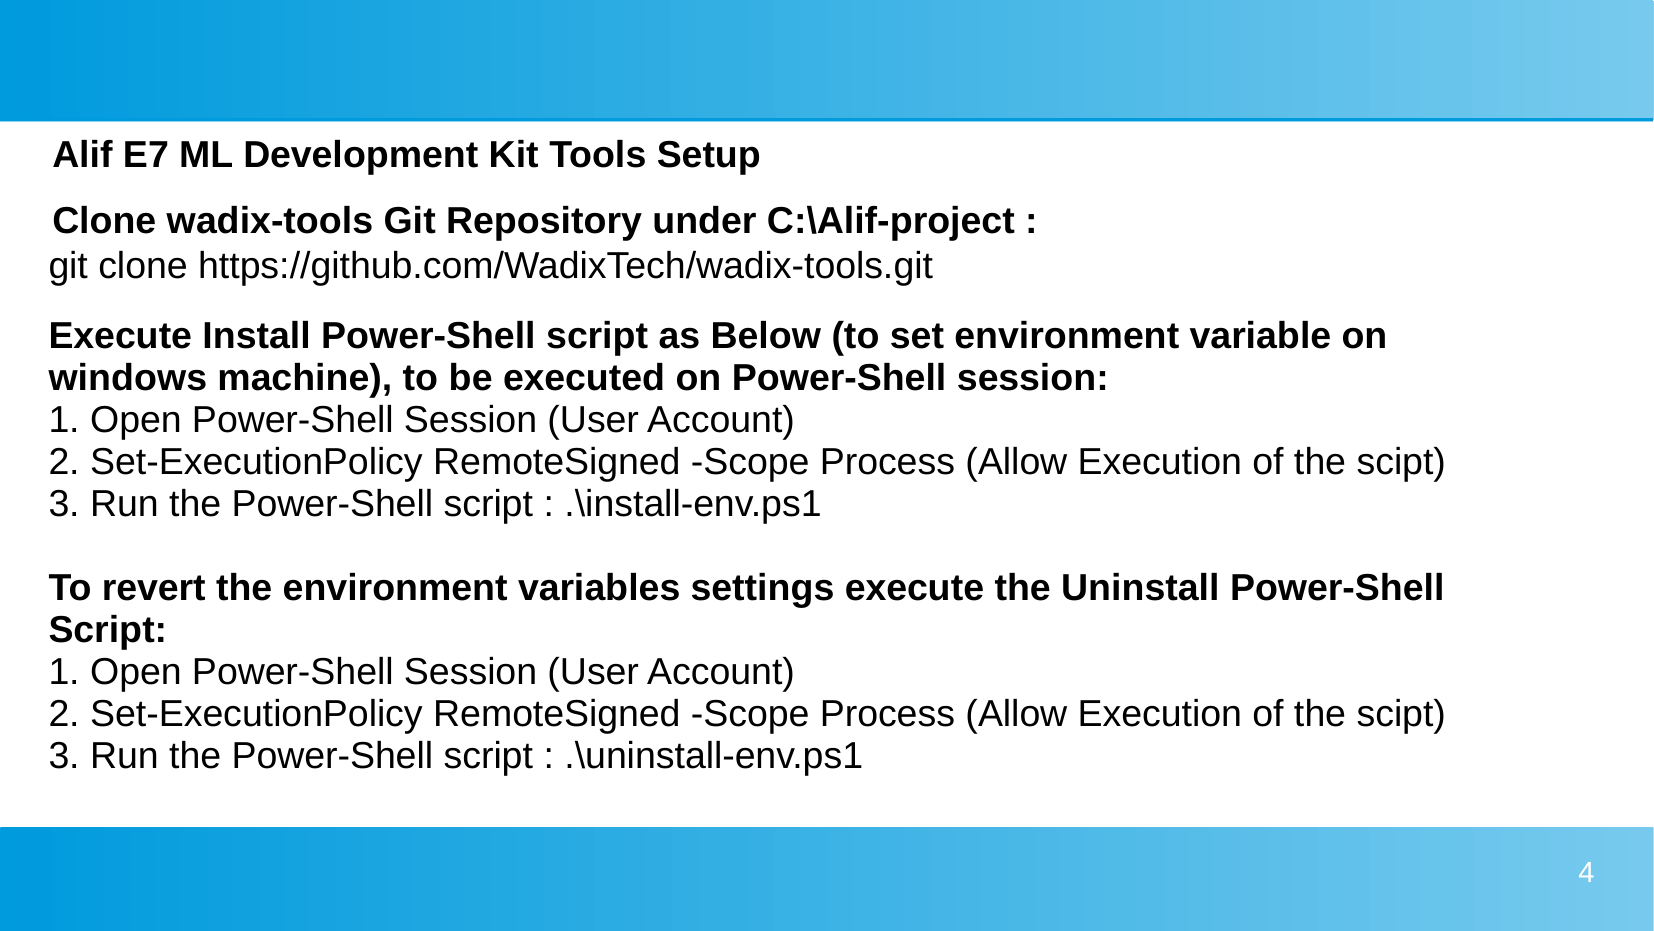

Alif E7 ML Development Kit Tools Setup
Clone wadix-tools Git Repository under C:\Alif-project :
git clone https://github.com/WadixTech/wadix-tools.git
Execute Install Power-Shell script as Below (to set environment variable on windows machine), to be executed on Power-Shell session:
1. Open Power-Shell Session (User Account)
2. Set-ExecutionPolicy RemoteSigned -Scope Process (Allow Execution of the scipt)
3. Run the Power-Shell script : .\install-env.ps1
To revert the environment variables settings execute the Uninstall Power-Shell Script:
1. Open Power-Shell Session (User Account)
2. Set-ExecutionPolicy RemoteSigned -Scope Process (Allow Execution of the scipt)
3. Run the Power-Shell script : .\uninstall-env.ps1
4